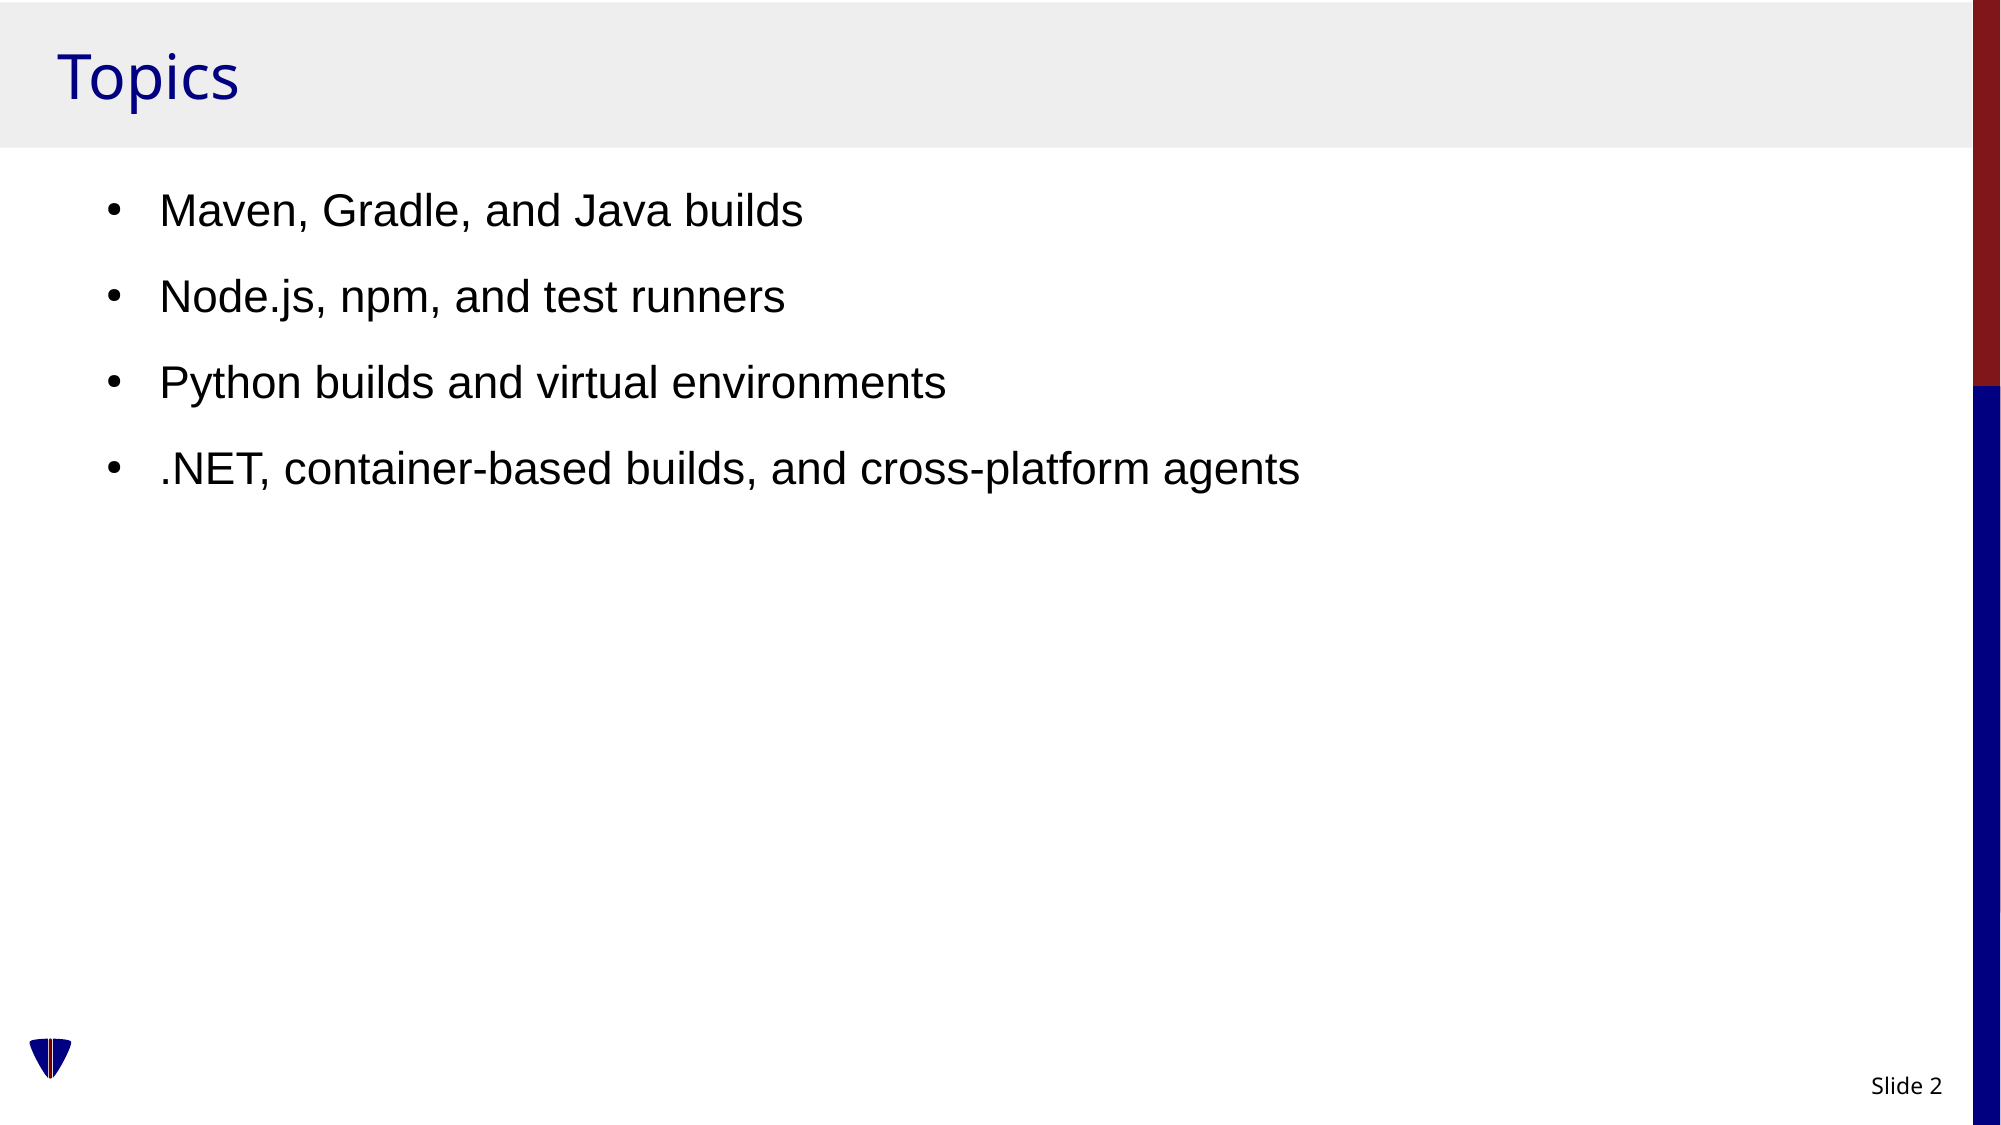

# Topics
Maven, Gradle, and Java builds
Node.js, npm, and test runners
Python builds and virtual environments
.NET, container-based builds, and cross-platform agents